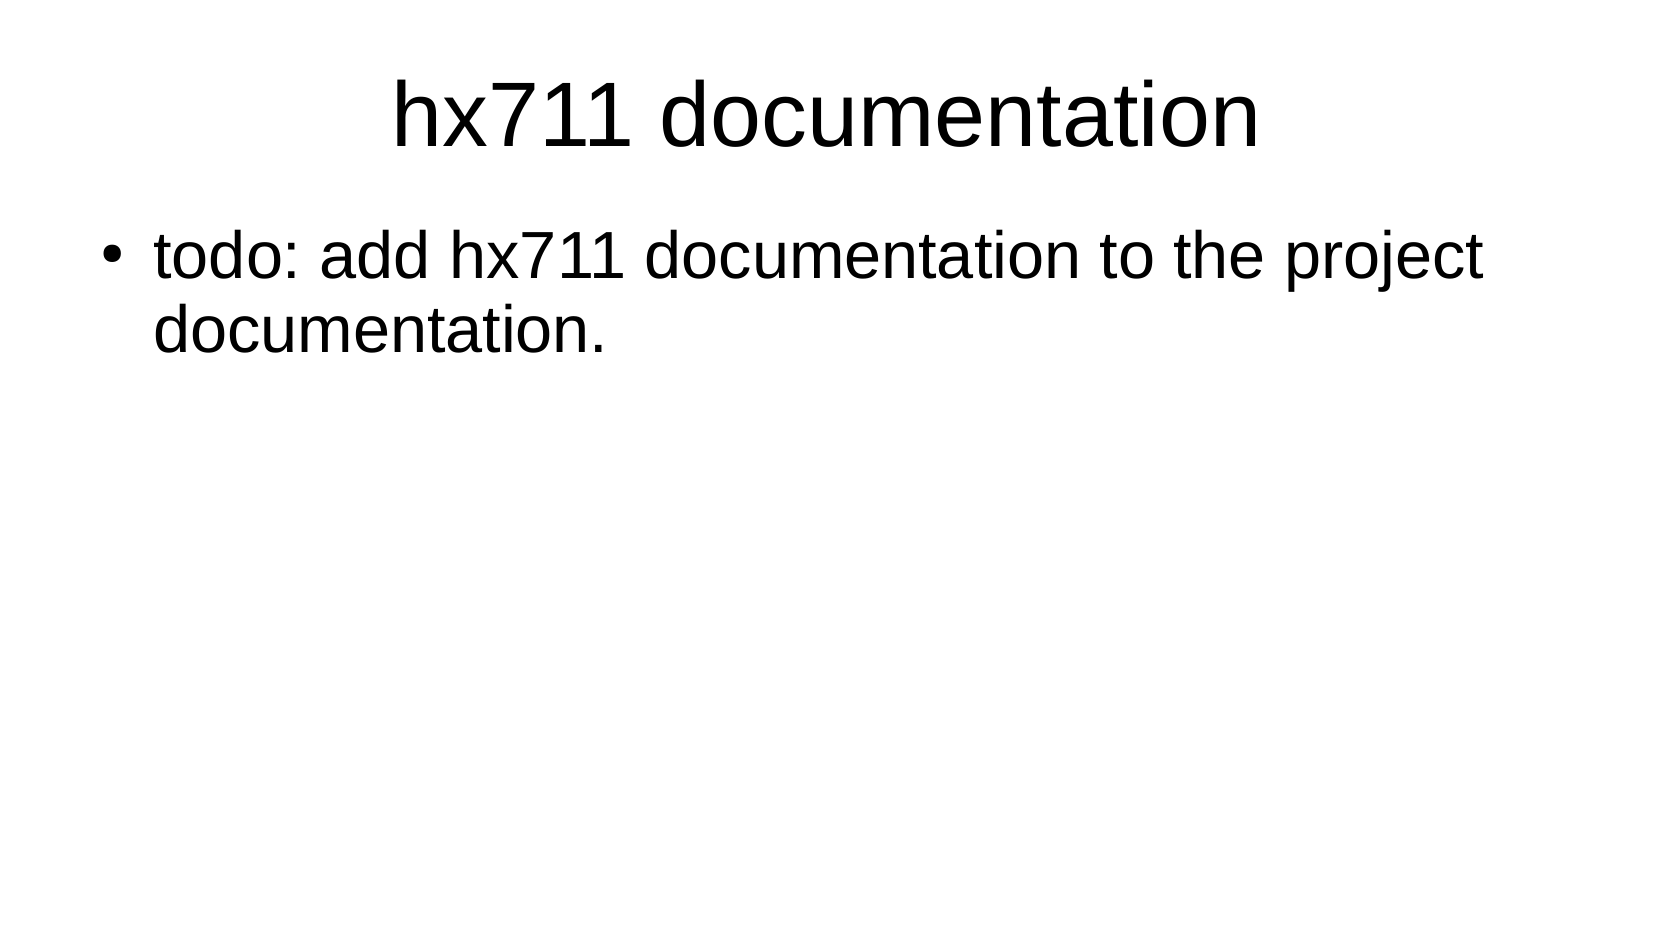

# hx711 documentation
todo: add hx711 documentation to the project documentation.